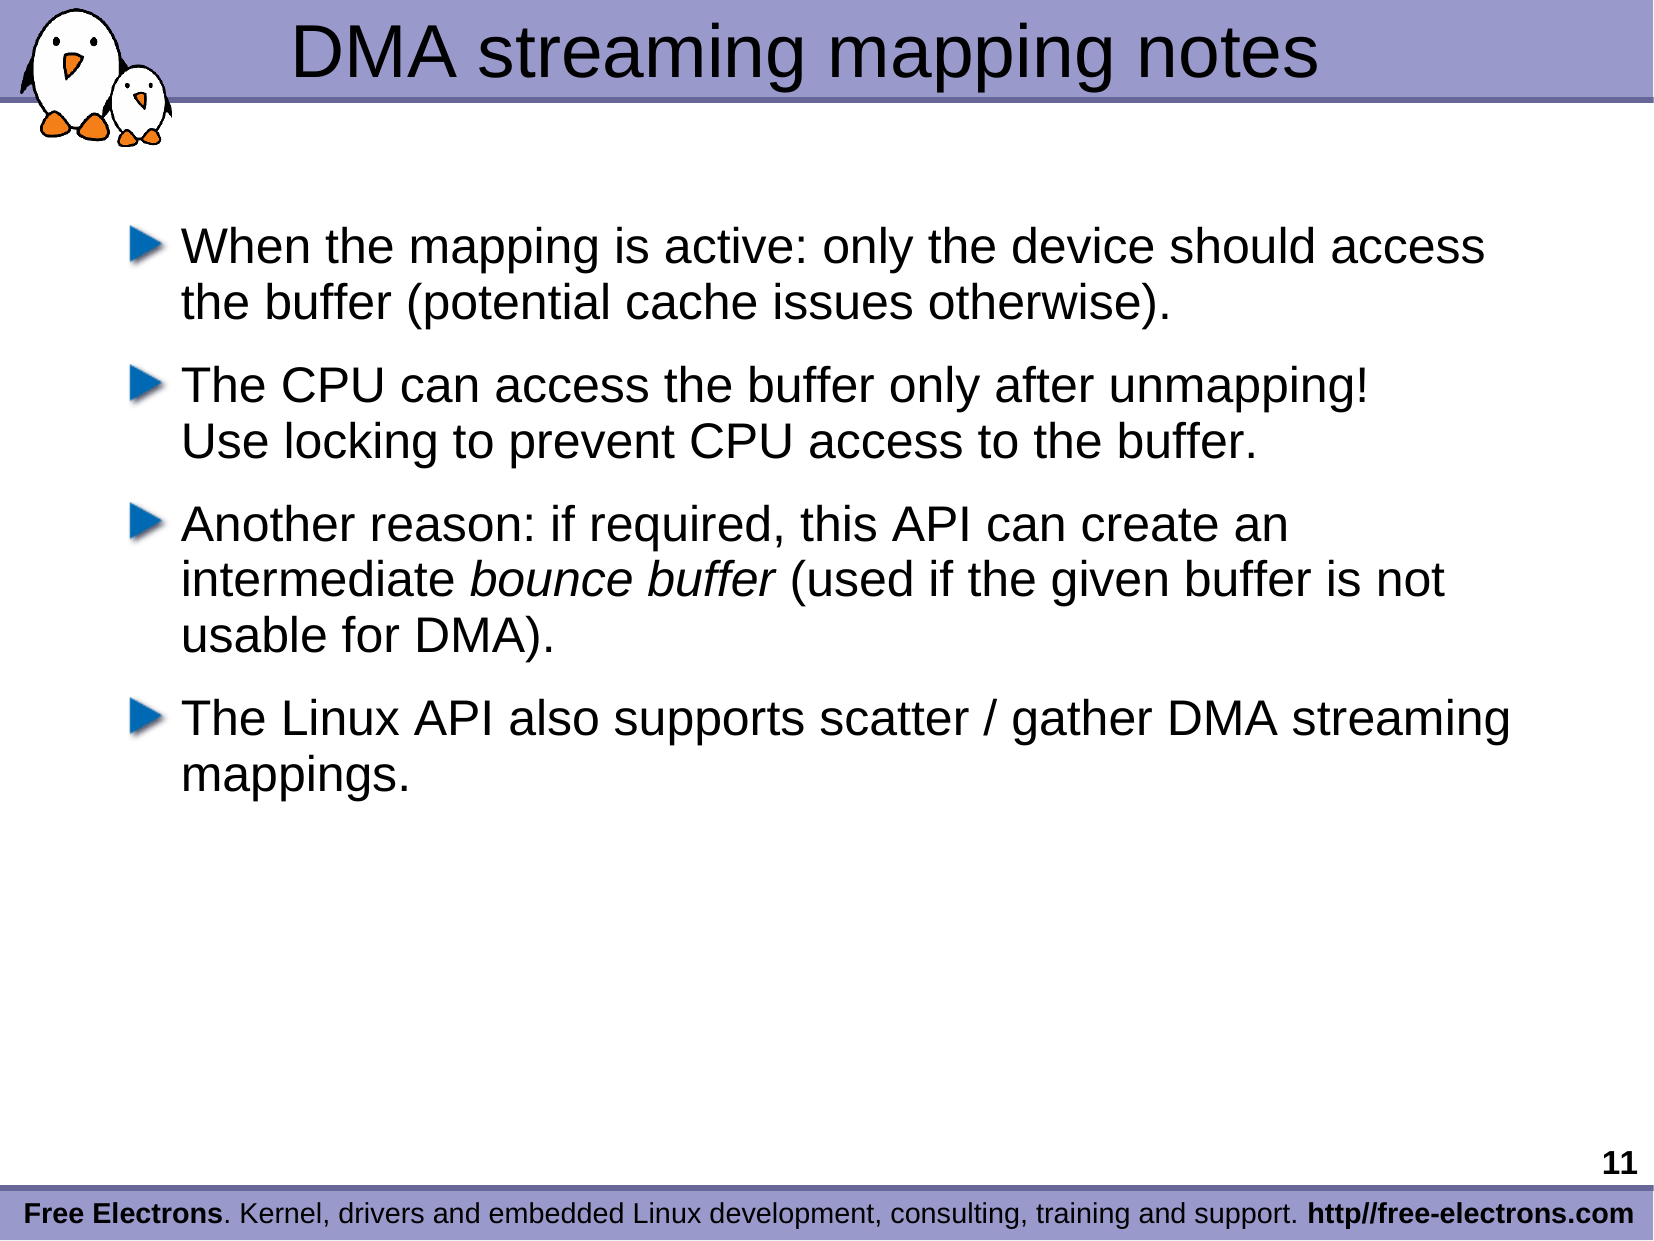

# DMA streaming mapping notes
When the mapping is active: only the device should access the buffer (potential cache issues otherwise).
The CPU can access the buffer only after unmapping!
Use locking to prevent CPU access to the buffer.
Another reason: if required, this API can create an intermediate bounce buffer (used if the given buffer is not usable for DMA).
The Linux API also supports scatter / gather DMA streaming mappings.